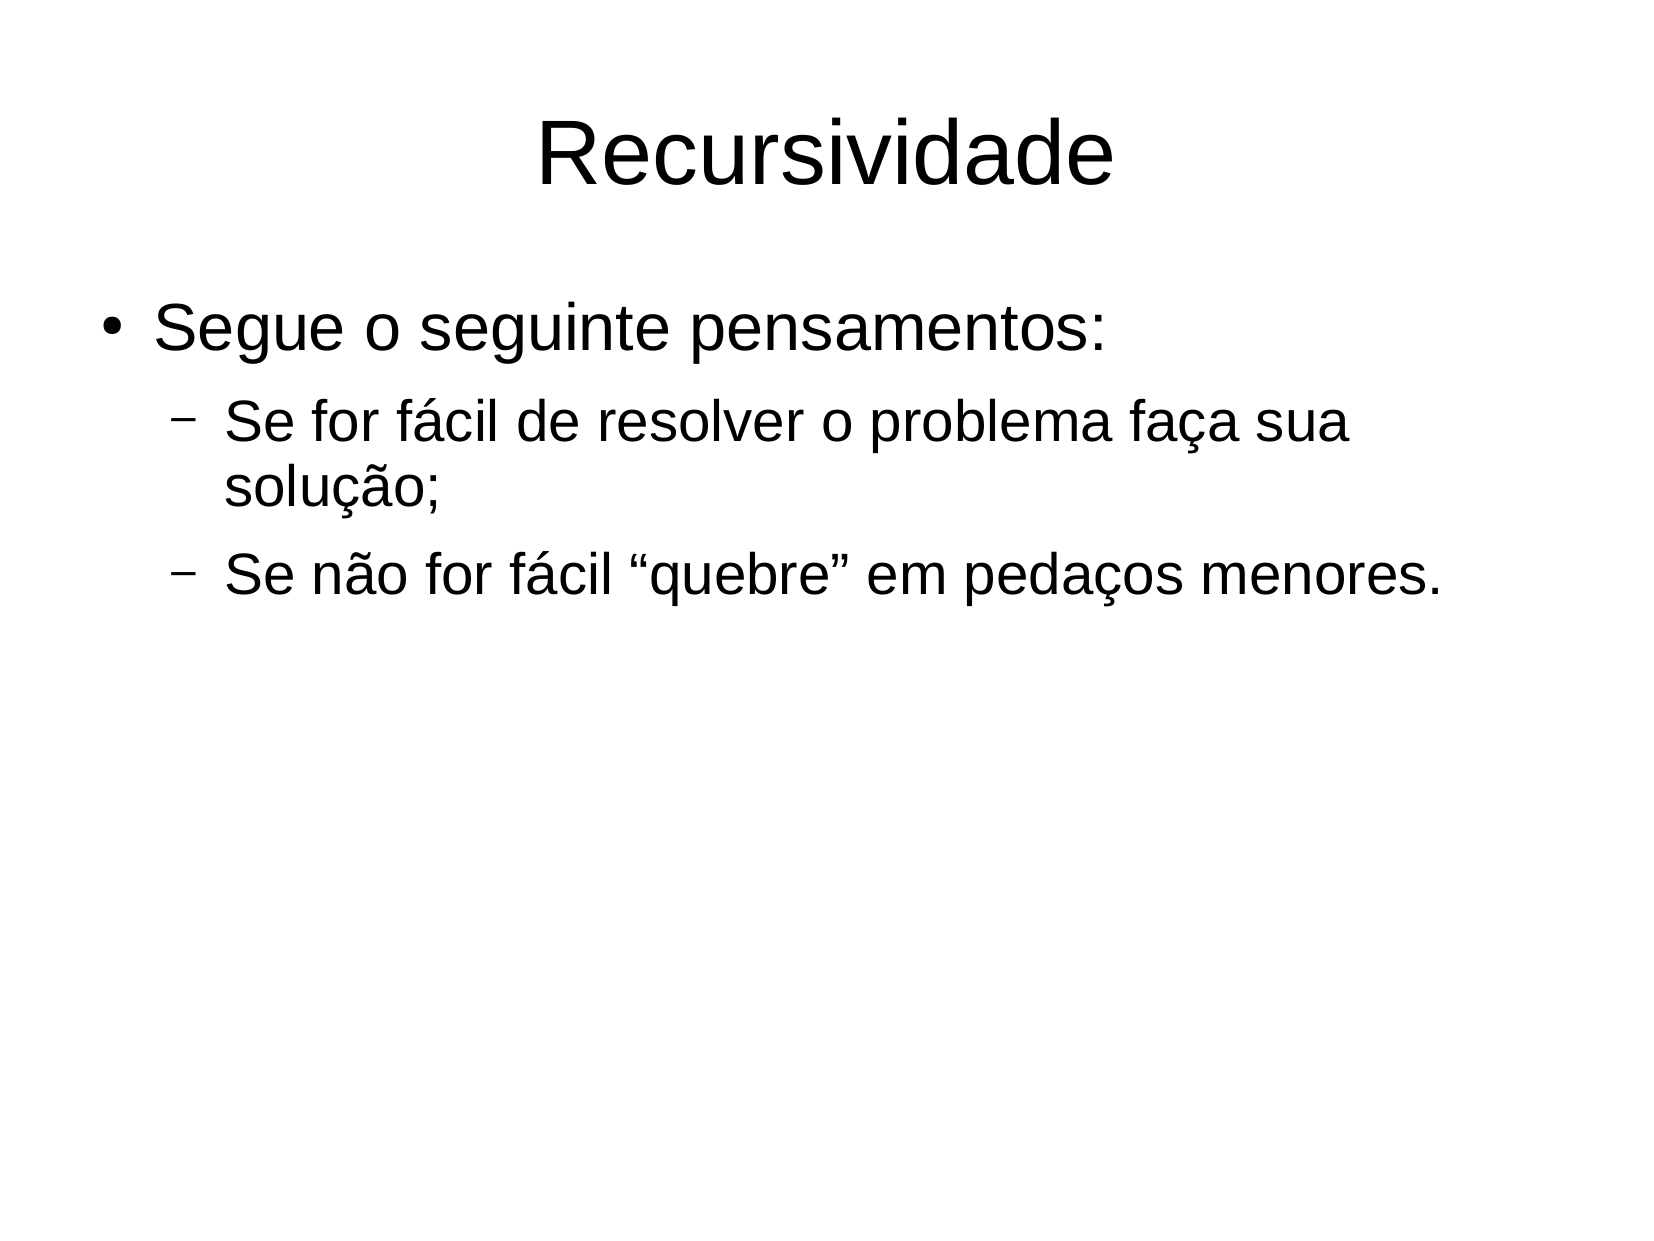

# Recursividade
Segue o seguinte pensamentos:
Se for fácil de resolver o problema faça sua solução;
Se não for fácil “quebre” em pedaços menores.